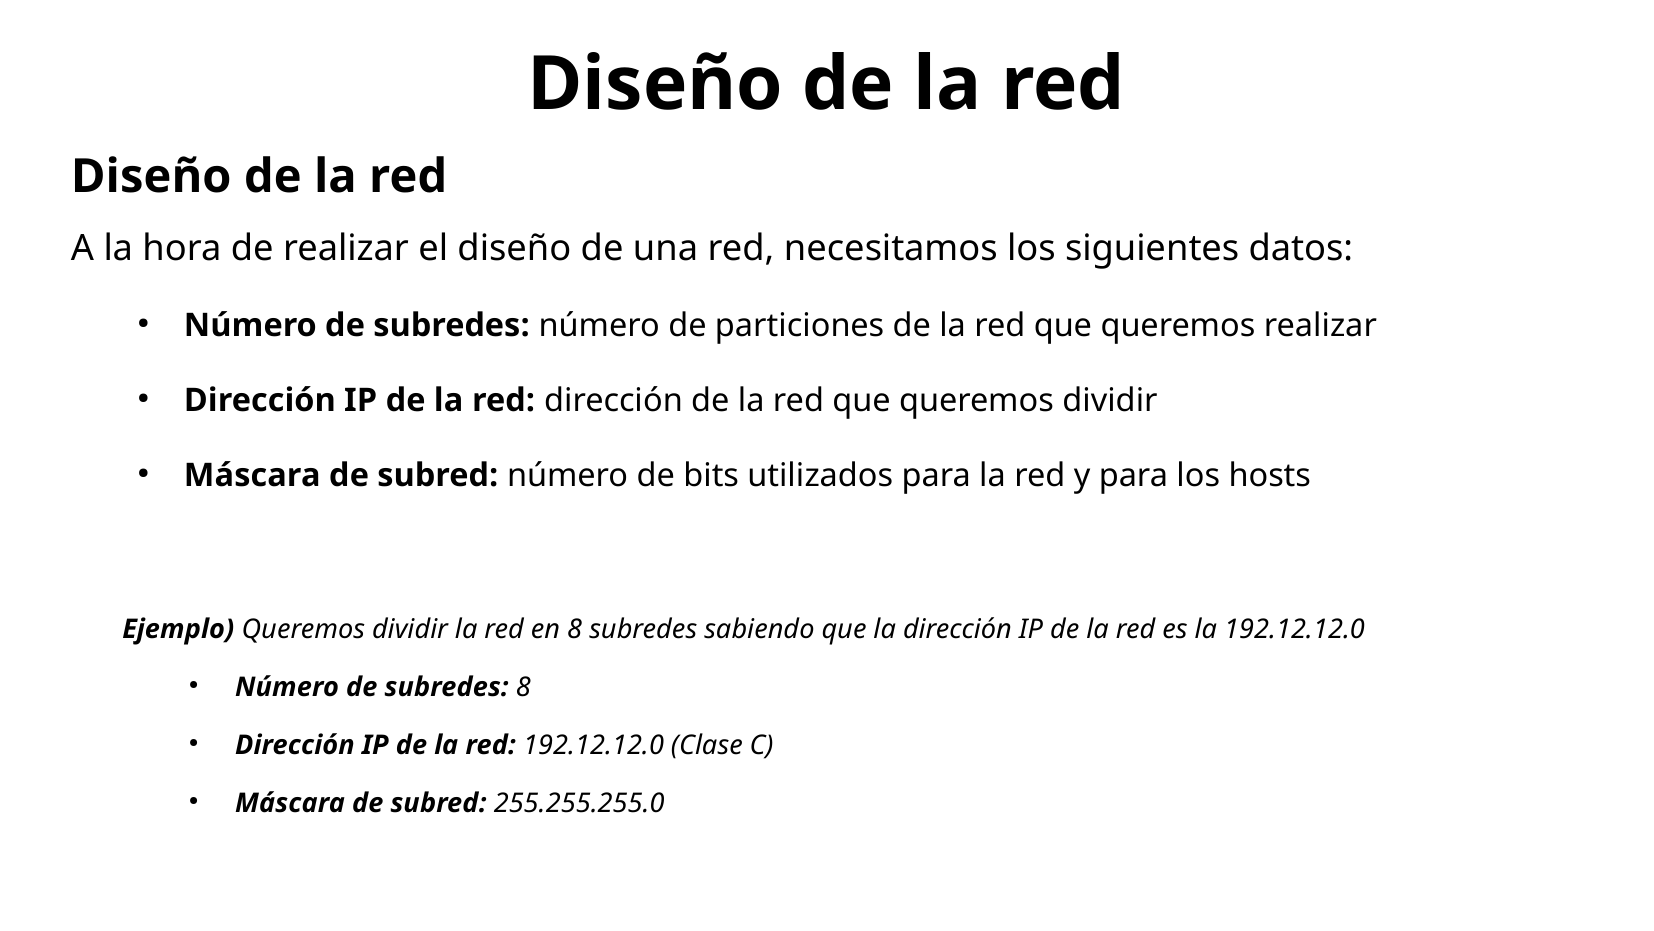

# Diseño de la red
Diseño de la red
A la hora de realizar el diseño de una red, necesitamos los siguientes datos:
Número de subredes: número de particiones de la red que queremos realizar
Dirección IP de la red: dirección de la red que queremos dividir
Máscara de subred: número de bits utilizados para la red y para los hosts
Ejemplo) Queremos dividir la red en 8 subredes sabiendo que la dirección IP de la red es la 192.12.12.0
Número de subredes: 8
Dirección IP de la red: 192.12.12.0 (Clase C)
Máscara de subred: 255.255.255.0